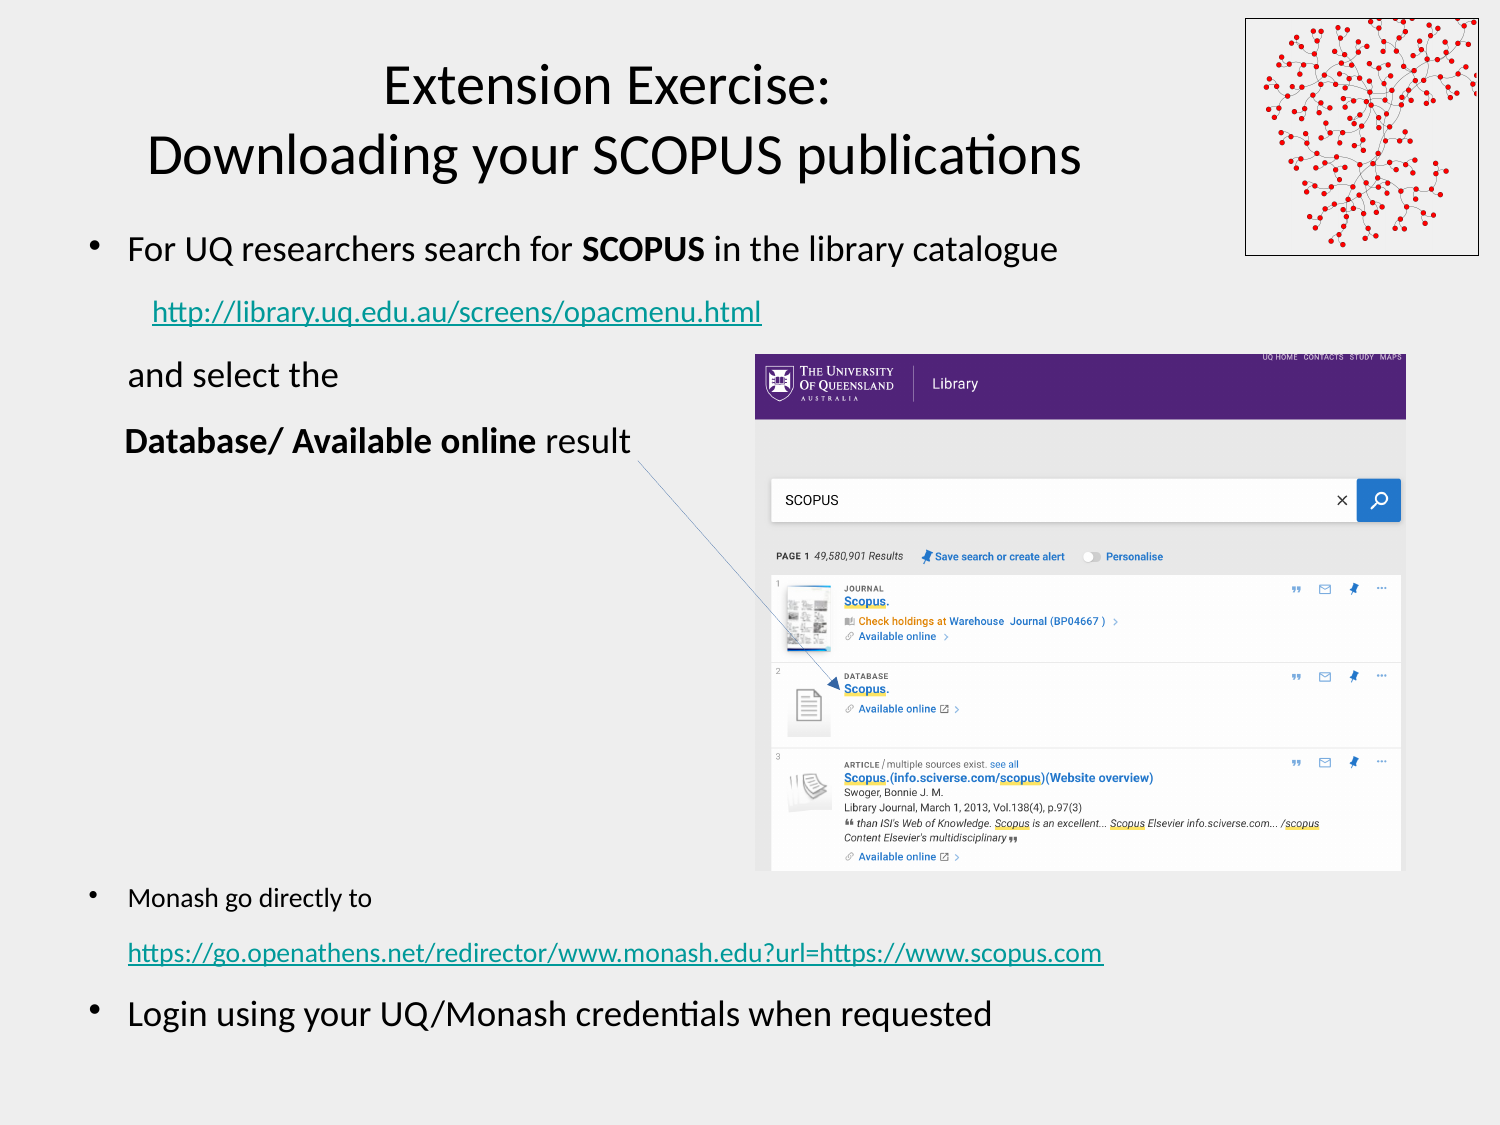

Extension Exercise:
Downloading your SCOPUS publications
For UQ researchers search for SCOPUS in the library catalogue
 http://library.uq.edu.au/screens/opacmenu.html
and select the
 Database/ Available online result
Monash go directly to
https://go.openathens.net/redirector/www.monash.edu?url=https://www.scopus.com
Login using your UQ/Monash credentials when requested